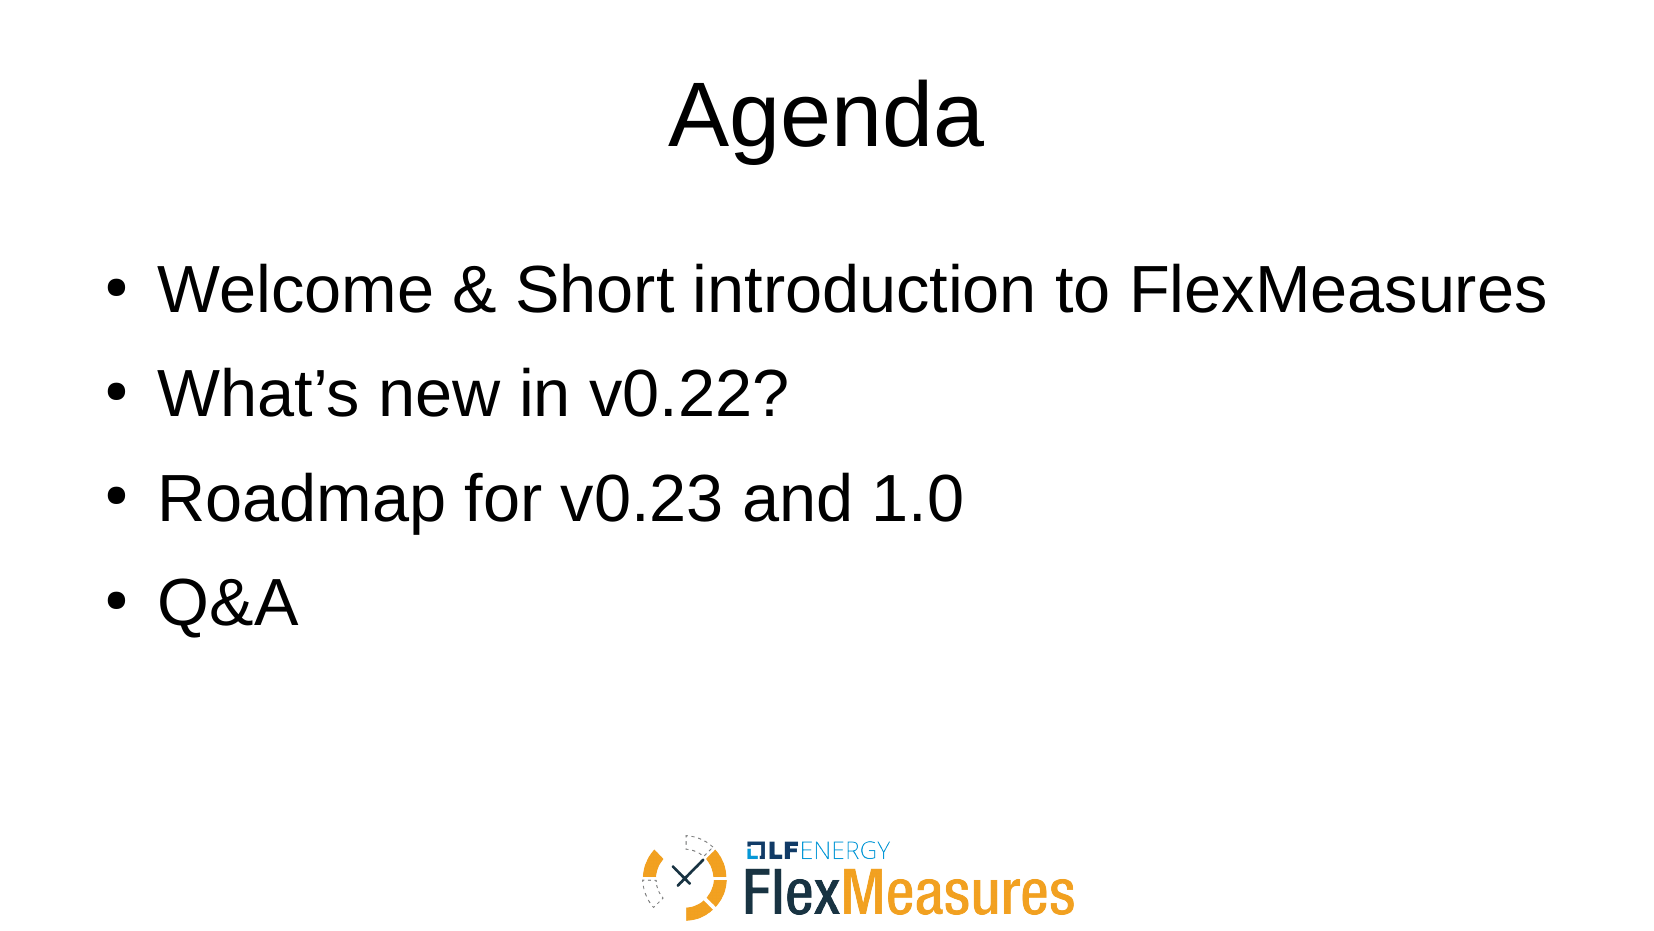

# Agenda
Welcome & Short introduction to FlexMeasures
What’s new in v0.22?
Roadmap for v0.23 and 1.0
Q&A